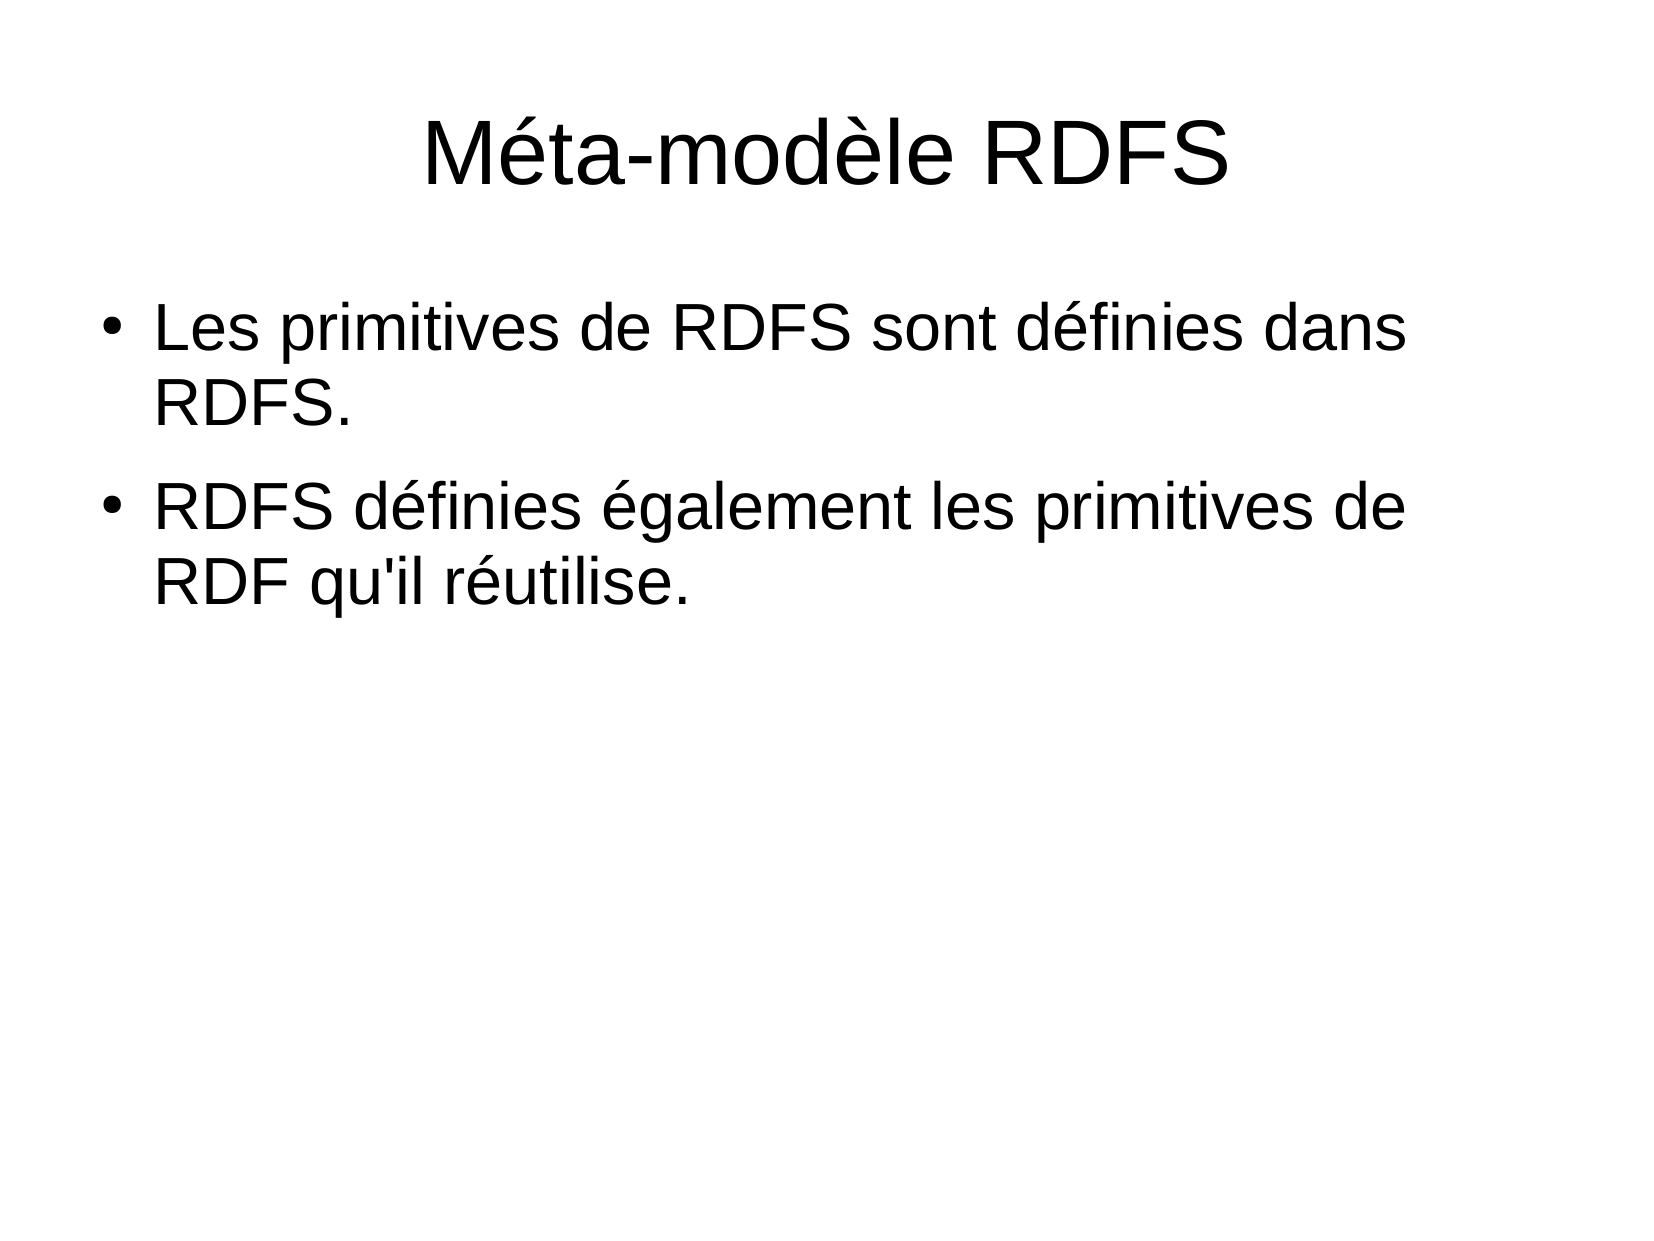

# Méta-modèle RDFS
Les primitives de RDFS sont définies dans RDFS.
RDFS définies également les primitives de RDF qu'il réutilise.